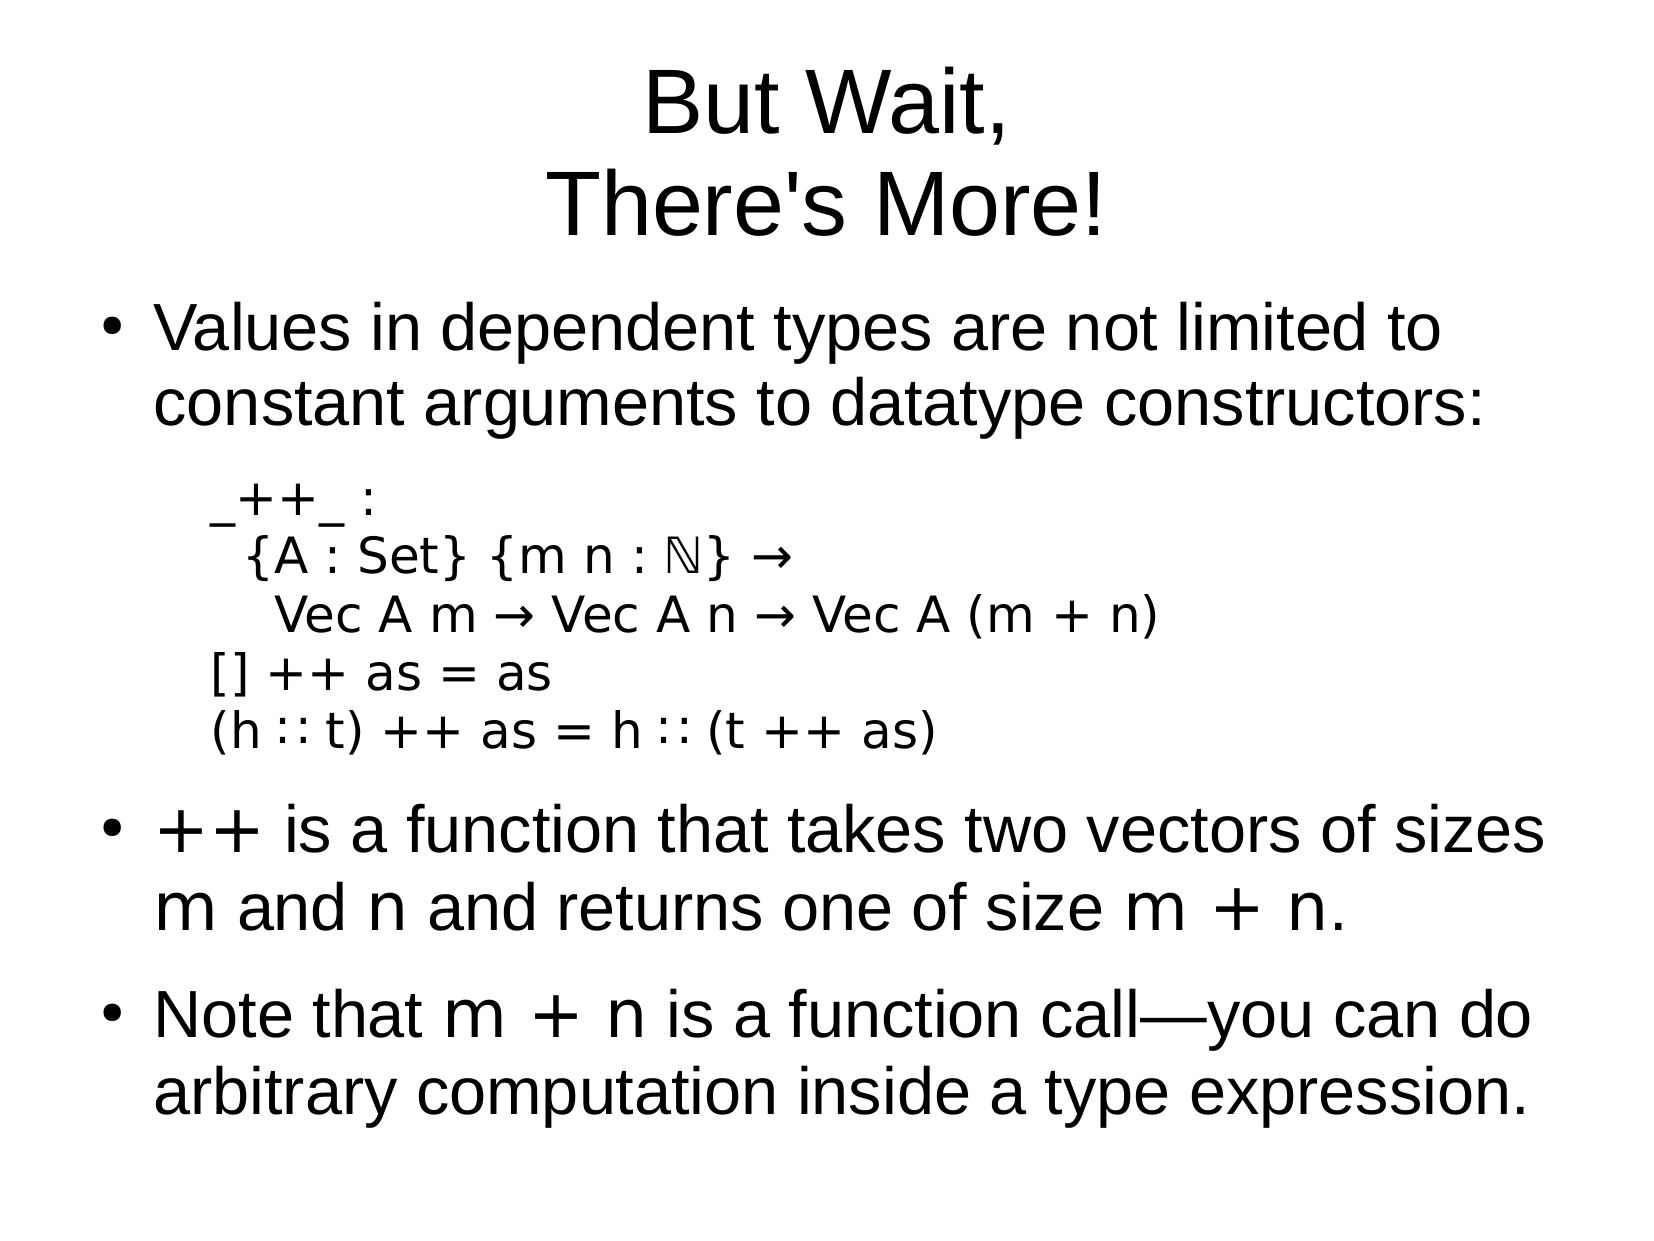

# But Wait, There's More!
Values in dependent types are not limited to constant arguments to datatype constructors:
 _++_ :
 {A : Set} {m n : ℕ} →
 Vec A m → Vec A n → Vec A (m + n)
 [] ++ as = as
 (h ∷ t) ++ as = h ∷ (t ++ as)
++ is a function that takes two vectors of sizes m and n and returns one of size m + n.
Note that m + n is a function call—you can do arbitrary computation inside a type expression.